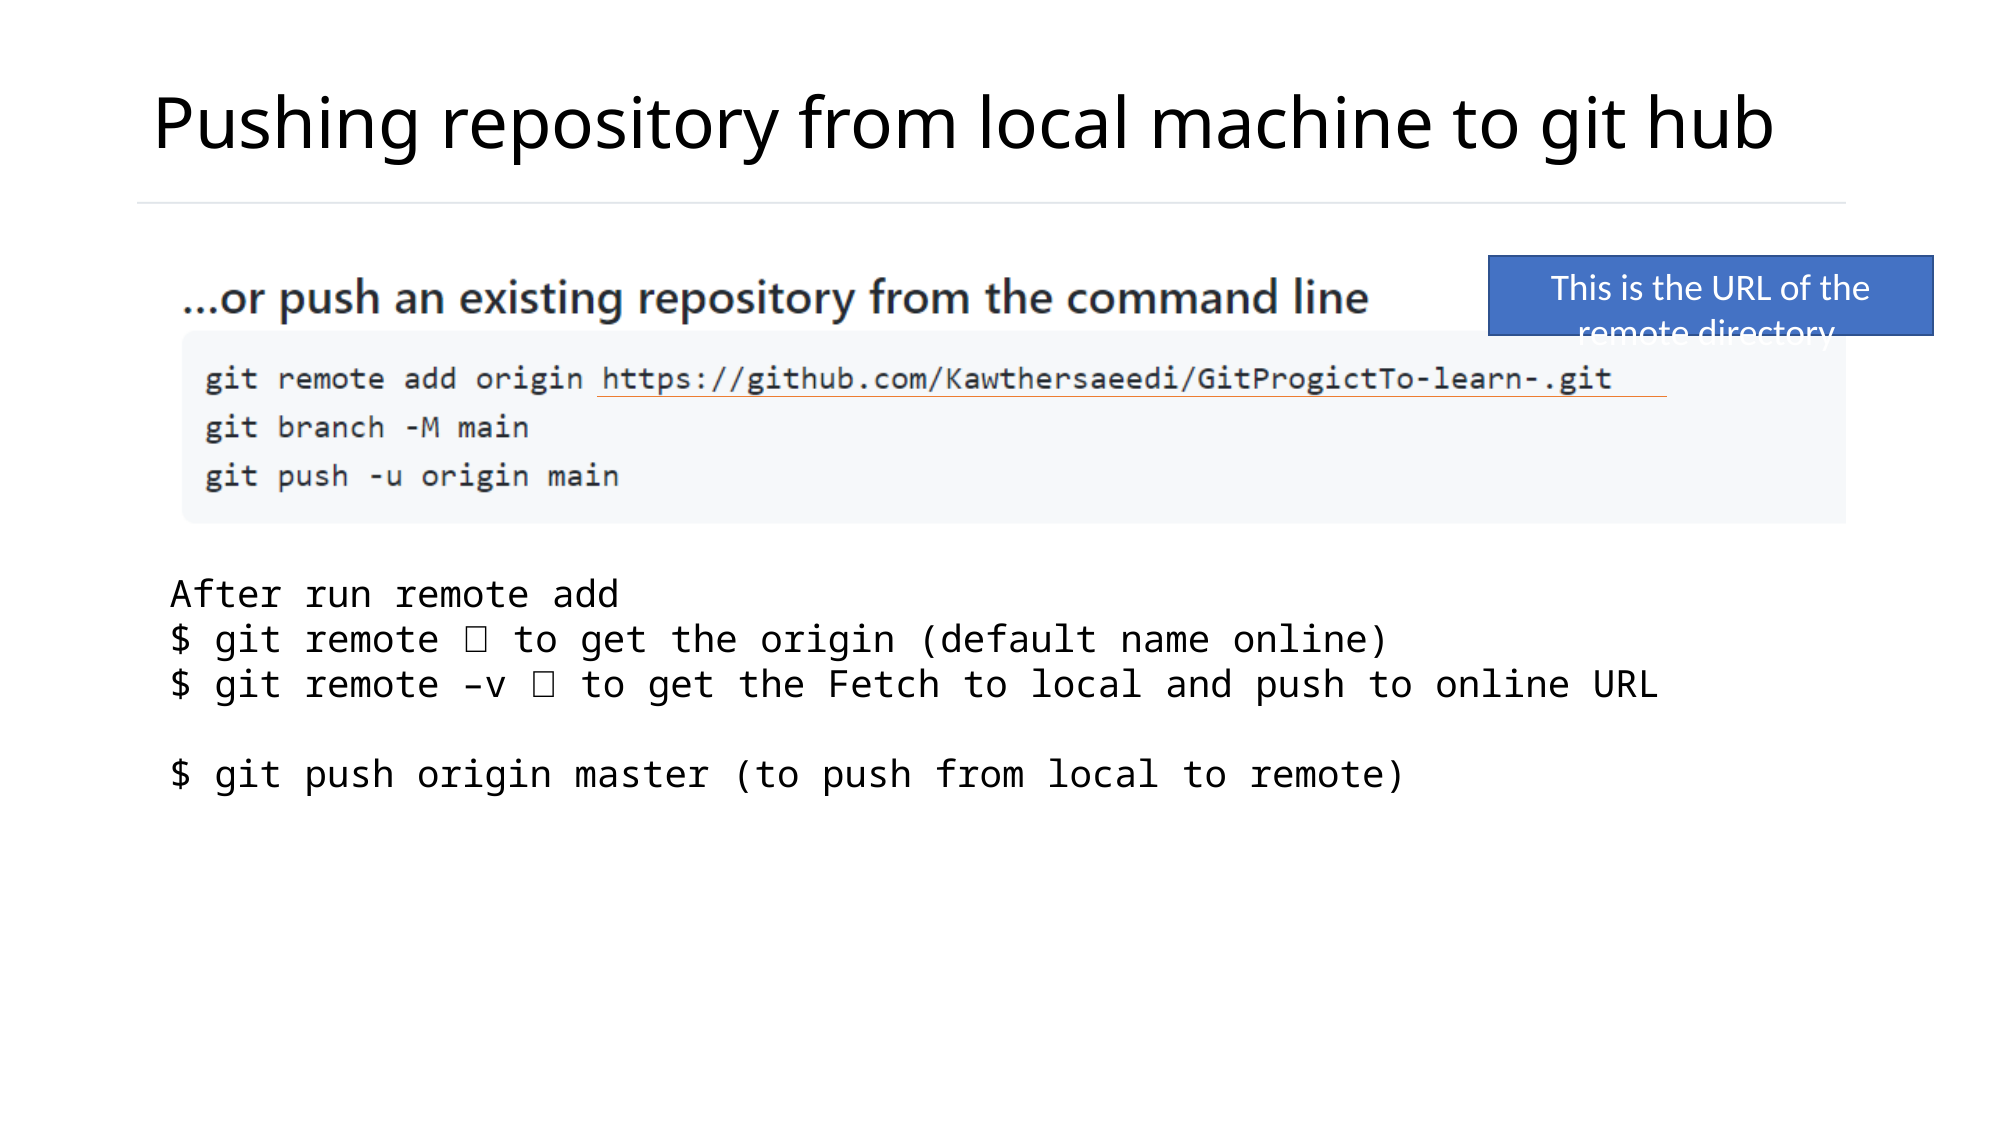

# Pushing repository from local machine to git hub
This is the URL of the remote directory
After run remote add
$ git remote  to get the origin (default name online)
$ git remote –v  to get the Fetch to local and push to online URL
$ git push origin master (to push from local to remote)